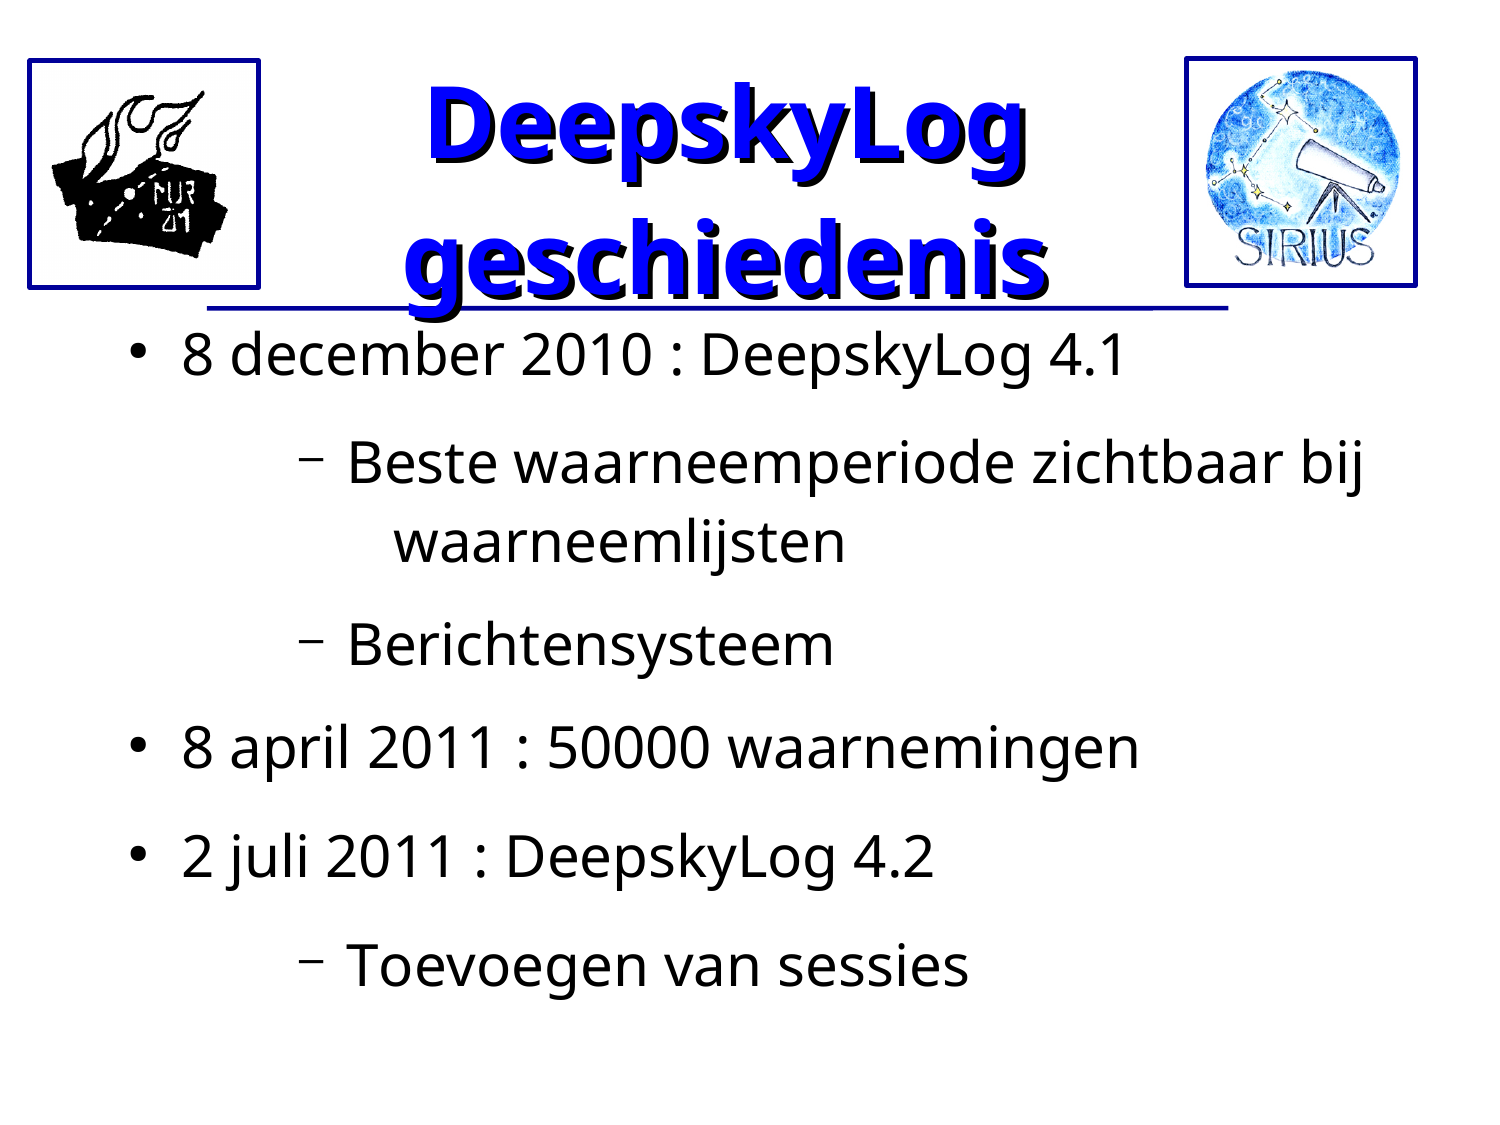

# DeepskyLog geschiedenis
8 december 2010 : DeepskyLog 4.1
Beste waarneemperiode zichtbaar bij waarneemlijsten
Berichtensysteem
8 april 2011 : 50000 waarnemingen
2 juli 2011 : DeepskyLog 4.2
Toevoegen van sessies